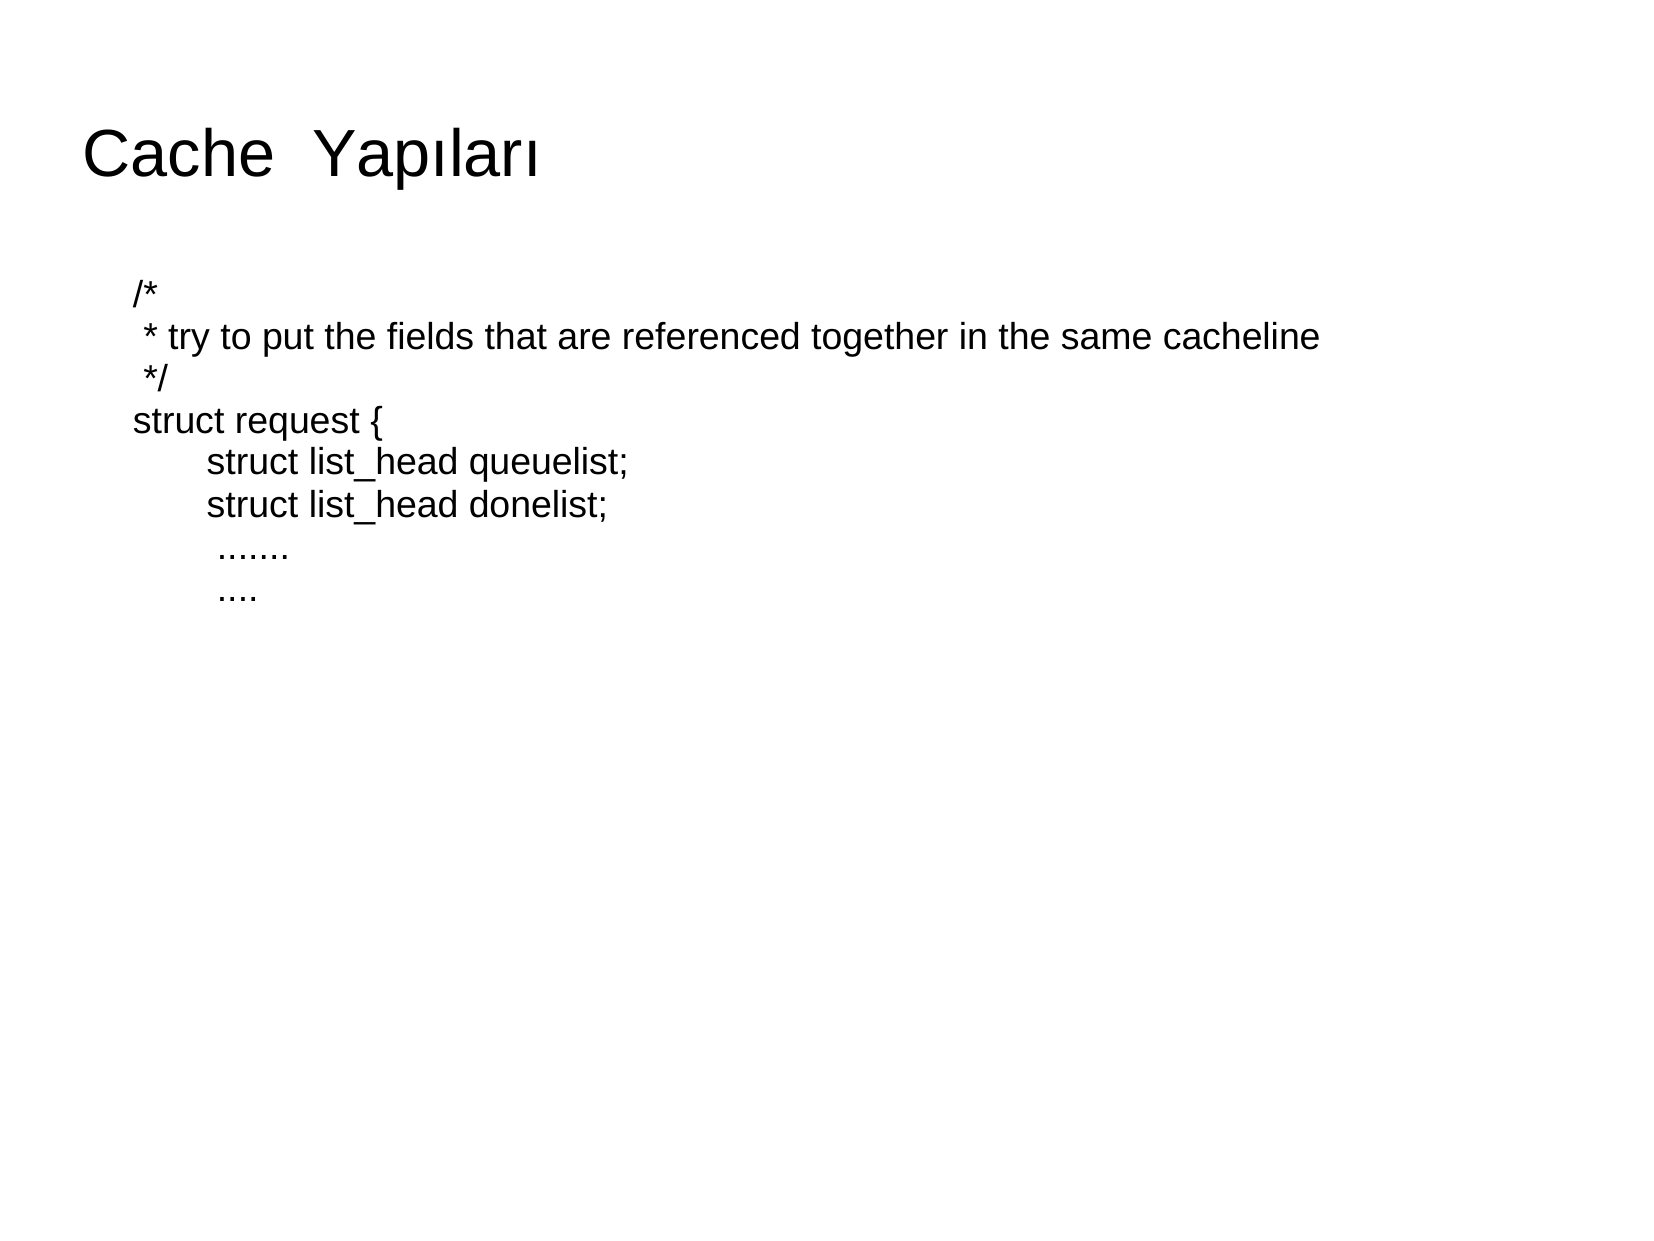

# Cache Yapıları
/*
 * try to put the fields that are referenced together in the same cacheline
 */
struct request {
	struct list_head queuelist;
	struct list_head donelist;
 .......
 ....